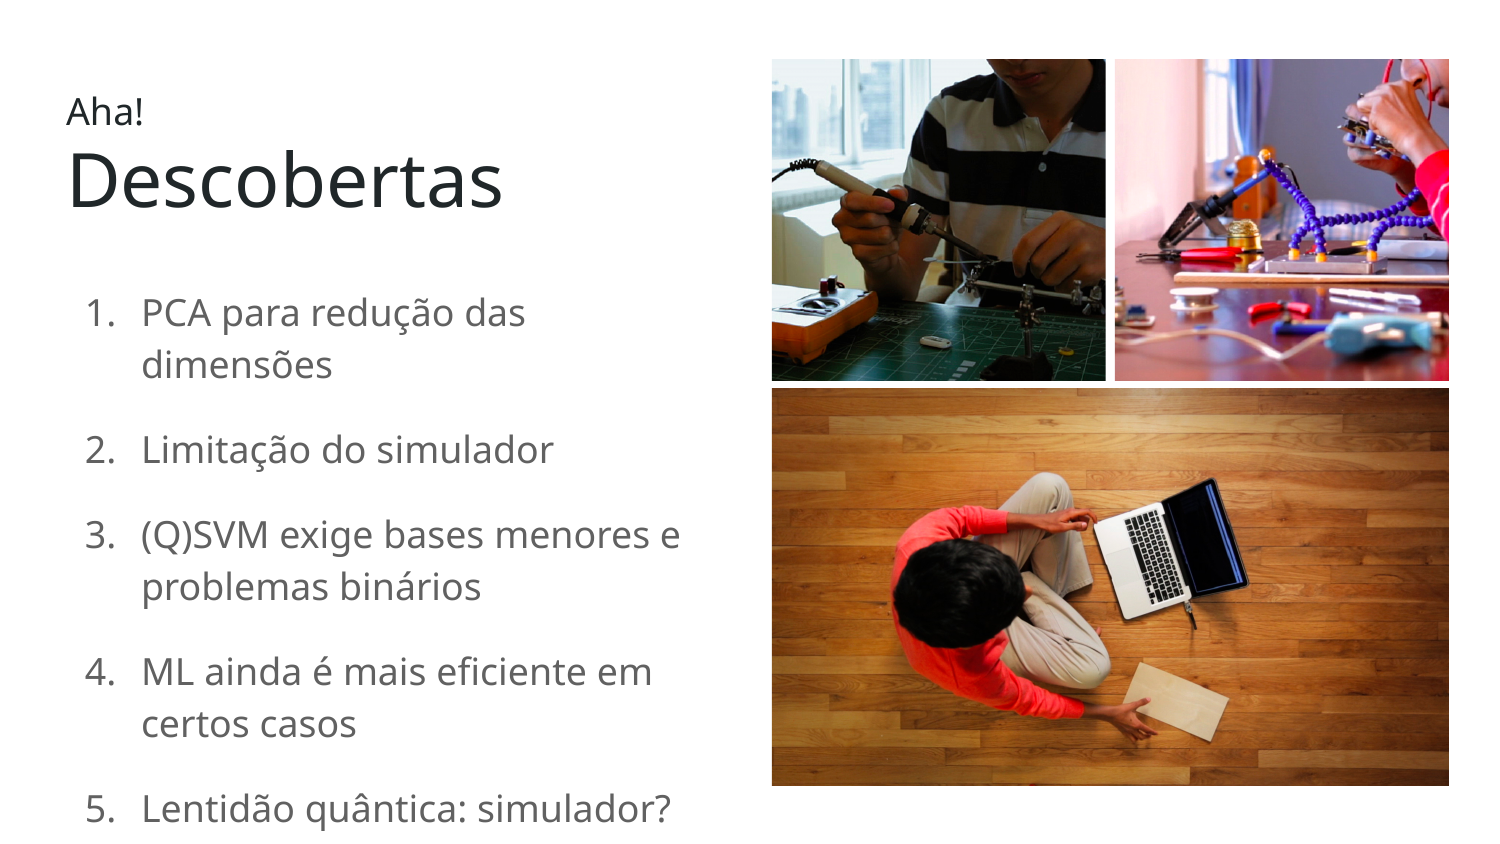

# Aha! Descobertas
PCA para redução das dimensões
Limitação do simulador
(Q)SVM exige bases menores e problemas binários
ML ainda é mais eficiente em certos casos
Lentidão quântica: simulador? dimensões?